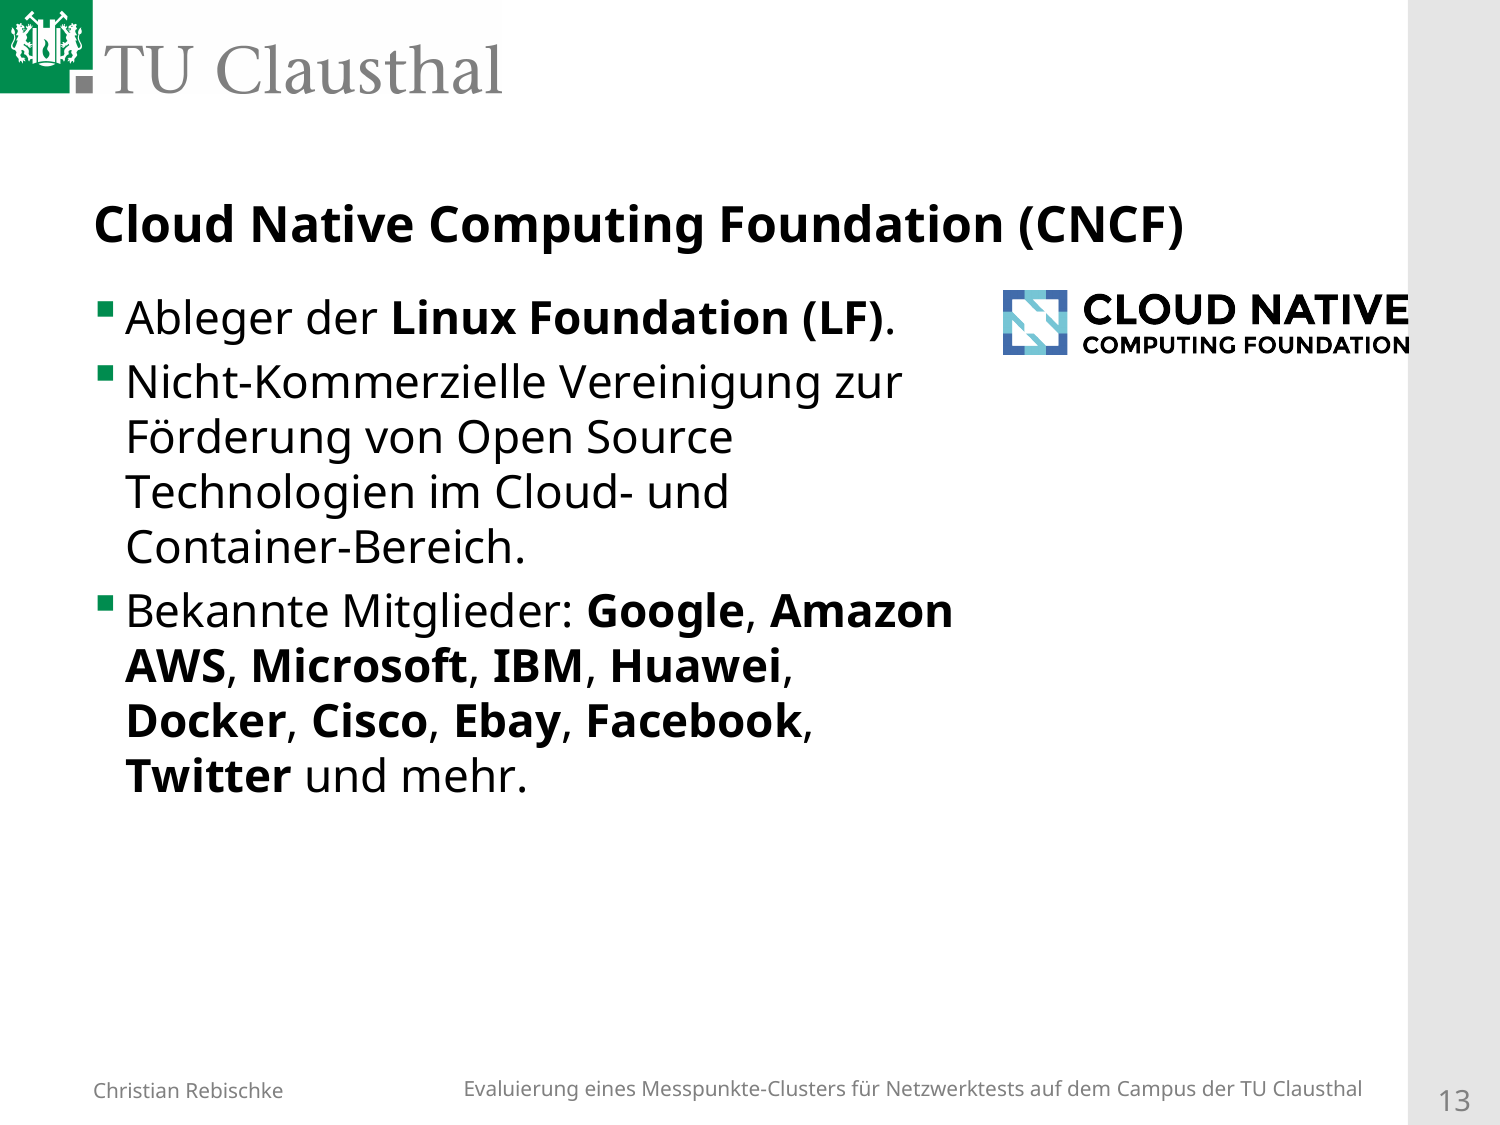

# Cloud Native Computing Foundation (CNCF)
Ableger der Linux Foundation (LF).
Nicht-Kommerzielle Vereinigung zur Förderung von Open Source Technologien im Cloud- und Container-Bereich.
Bekannte Mitglieder: Google, Amazon AWS, Microsoft, IBM, Huawei, Docker, Cisco, Ebay, Facebook, Twitter und mehr.